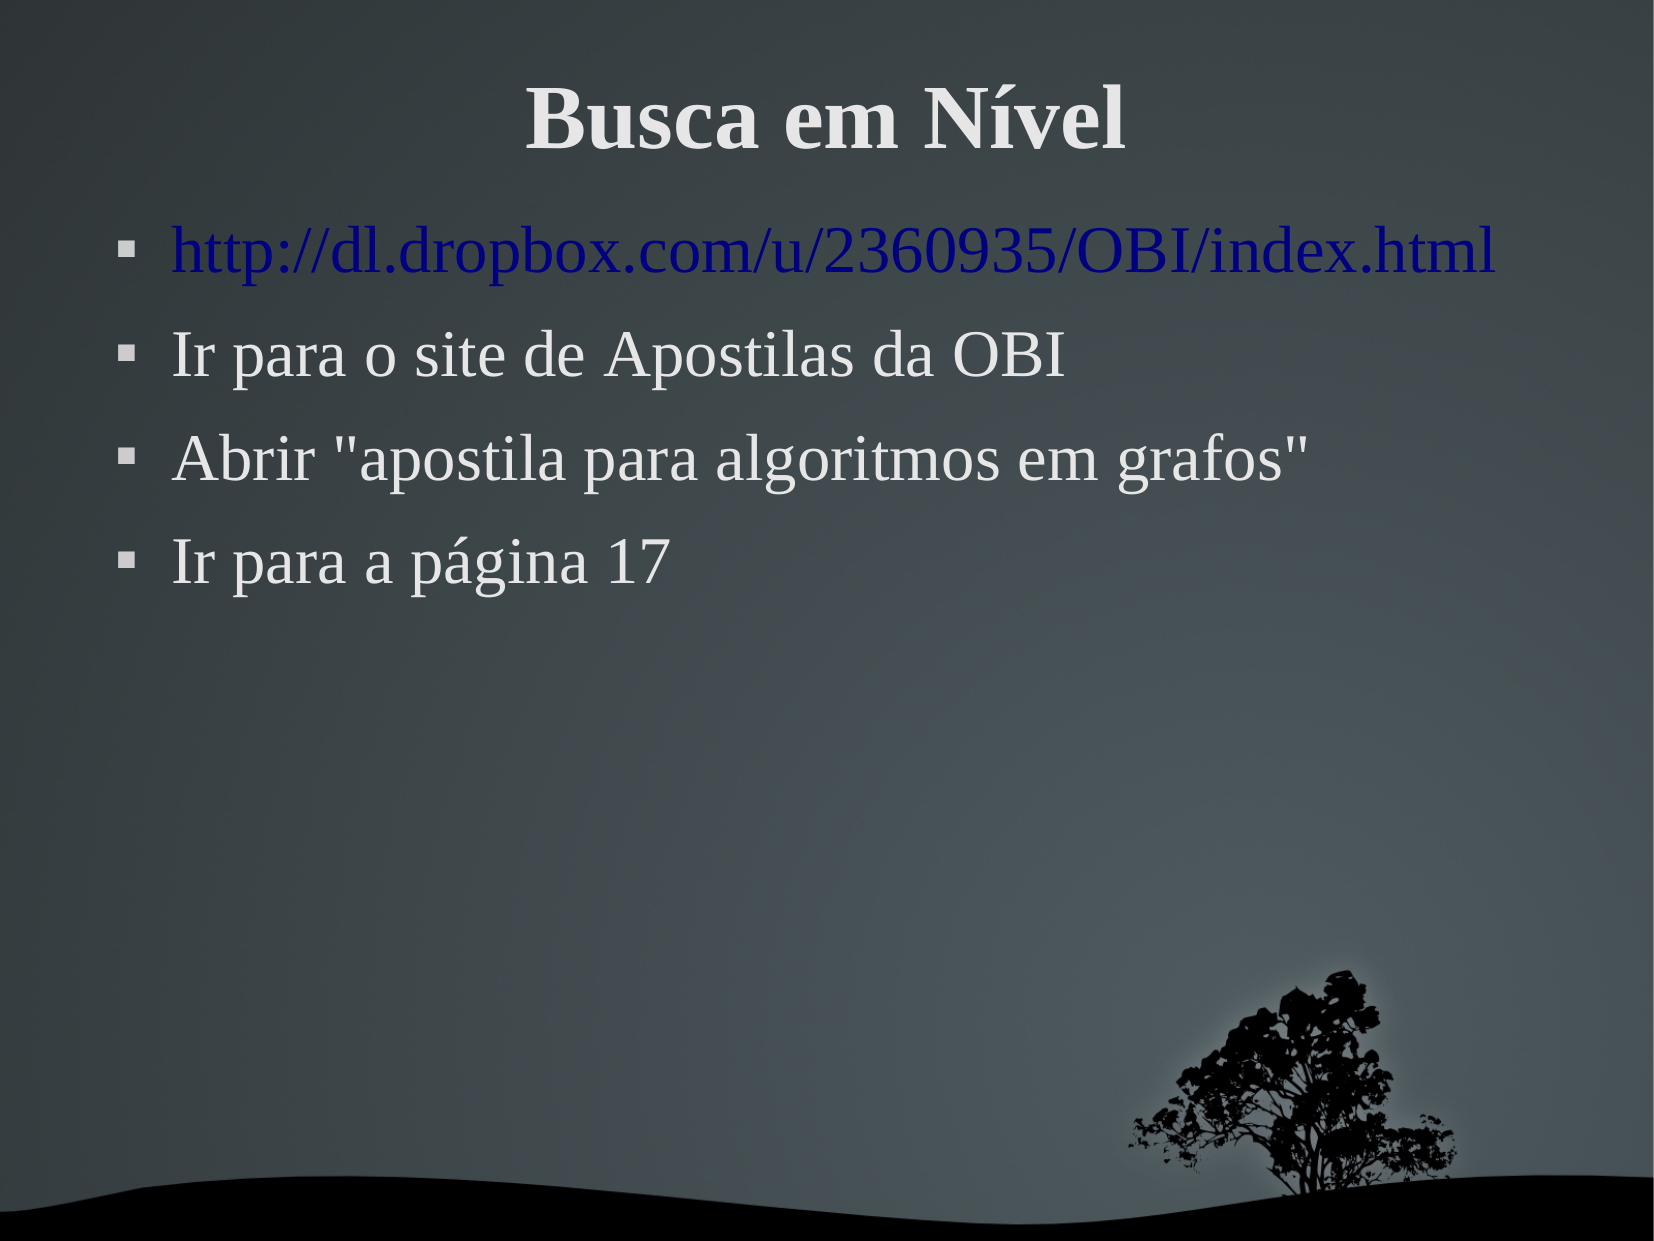

# Busca em Nível
http://dl.dropbox.com/u/2360935/OBI/index.html
Ir para o site de Apostilas da OBI
Abrir "apostila para algoritmos em grafos"
Ir para a página 17